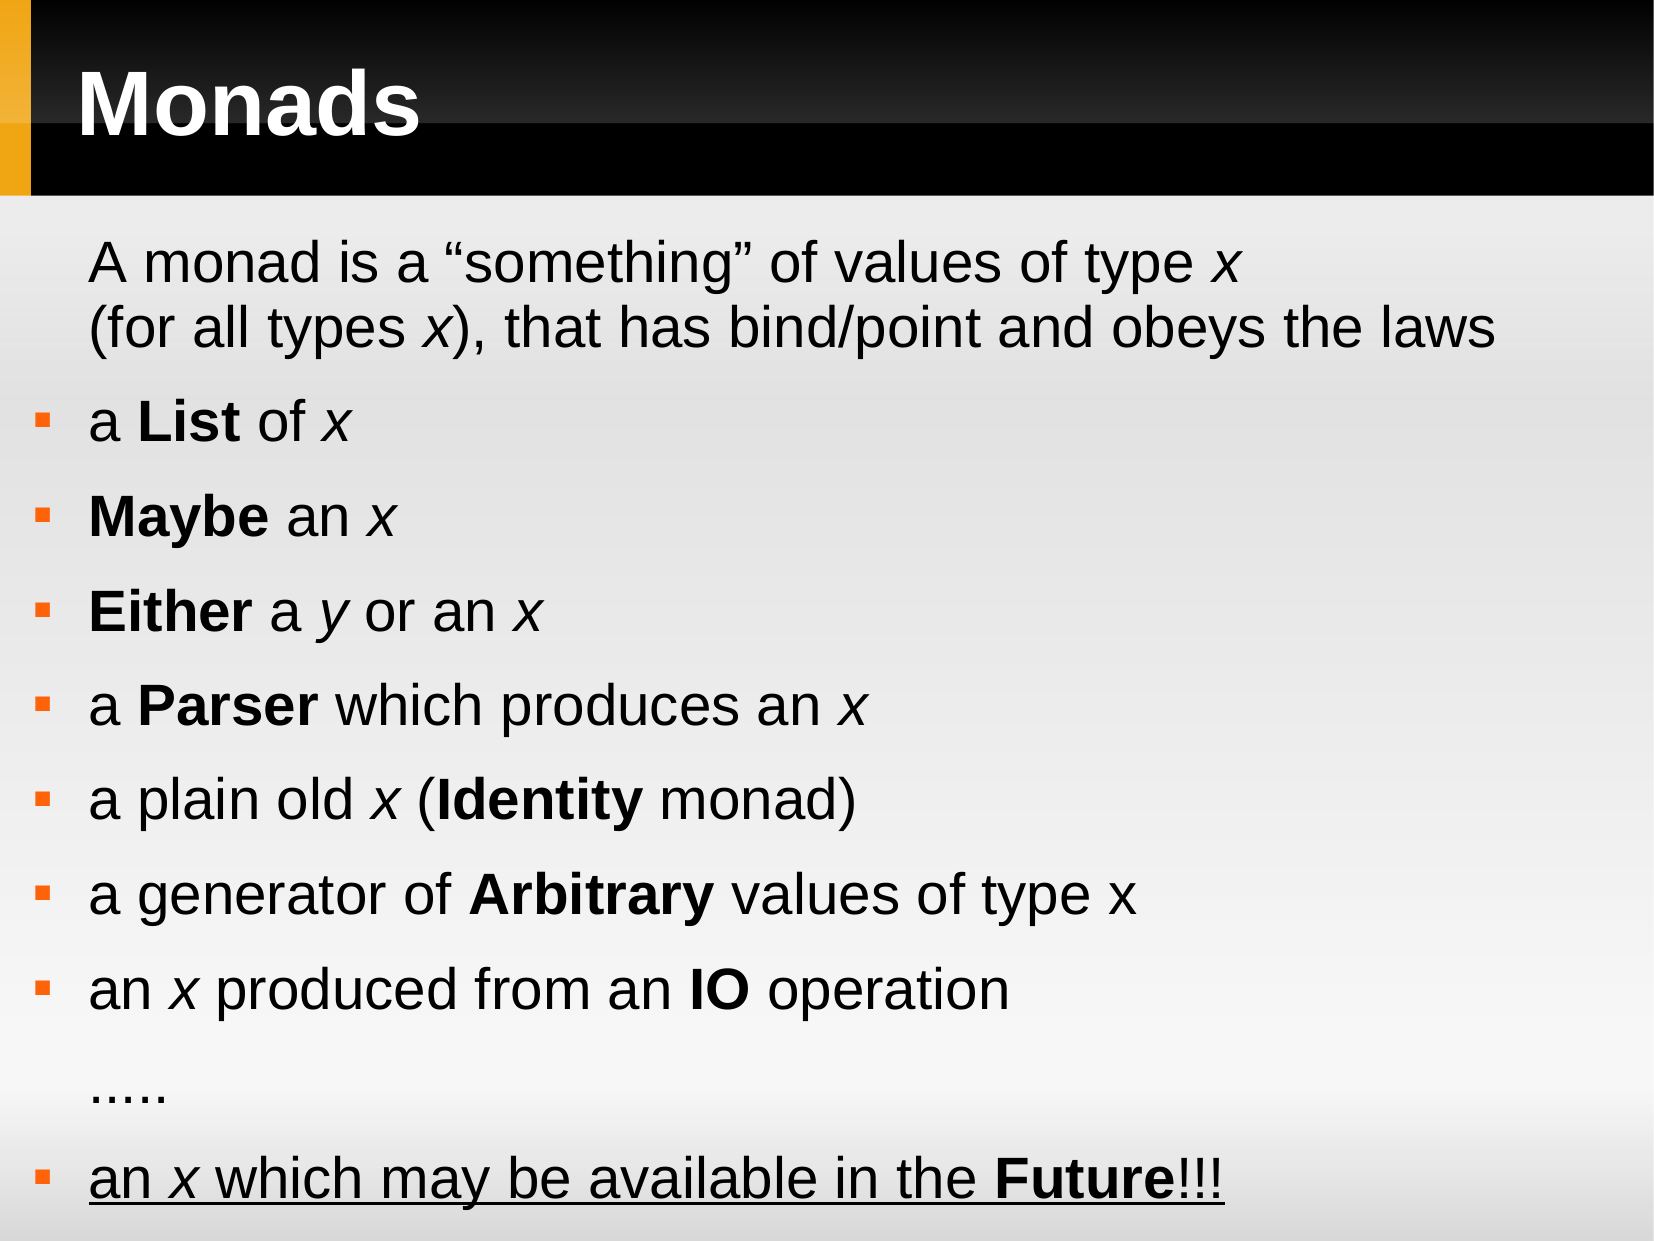

# Monads
A monad is a “something” of values of type x
(for all types x), that has bind/point and obeys the laws
a List of x
Maybe an x
Either a y or an x
a Parser which produces an x
a plain old x (Identity monad)
a generator of Arbitrary values of type x
an x produced from an IO operation
.....
an x which may be available in the Future!!!